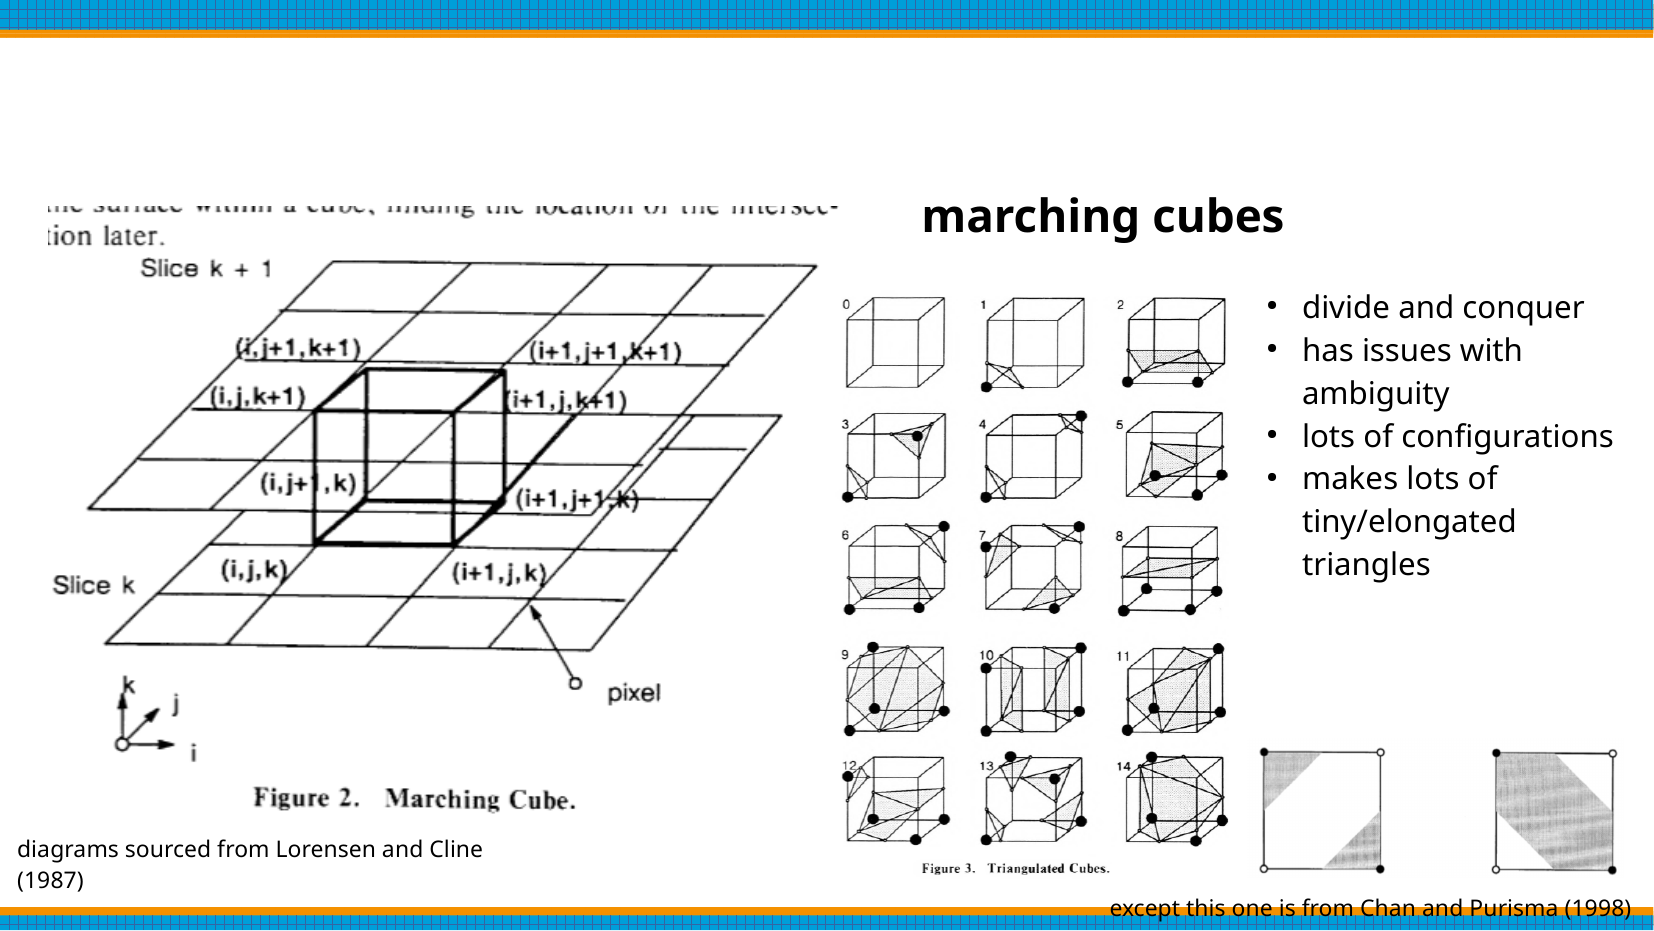

marching cubes
divide and conquer
has issues with ambiguity
lots of configurations
makes lots of tiny/elongated triangles
diagrams sourced from Lorensen and Cline (1987)
except this one is from Chan and Purisma (1998)